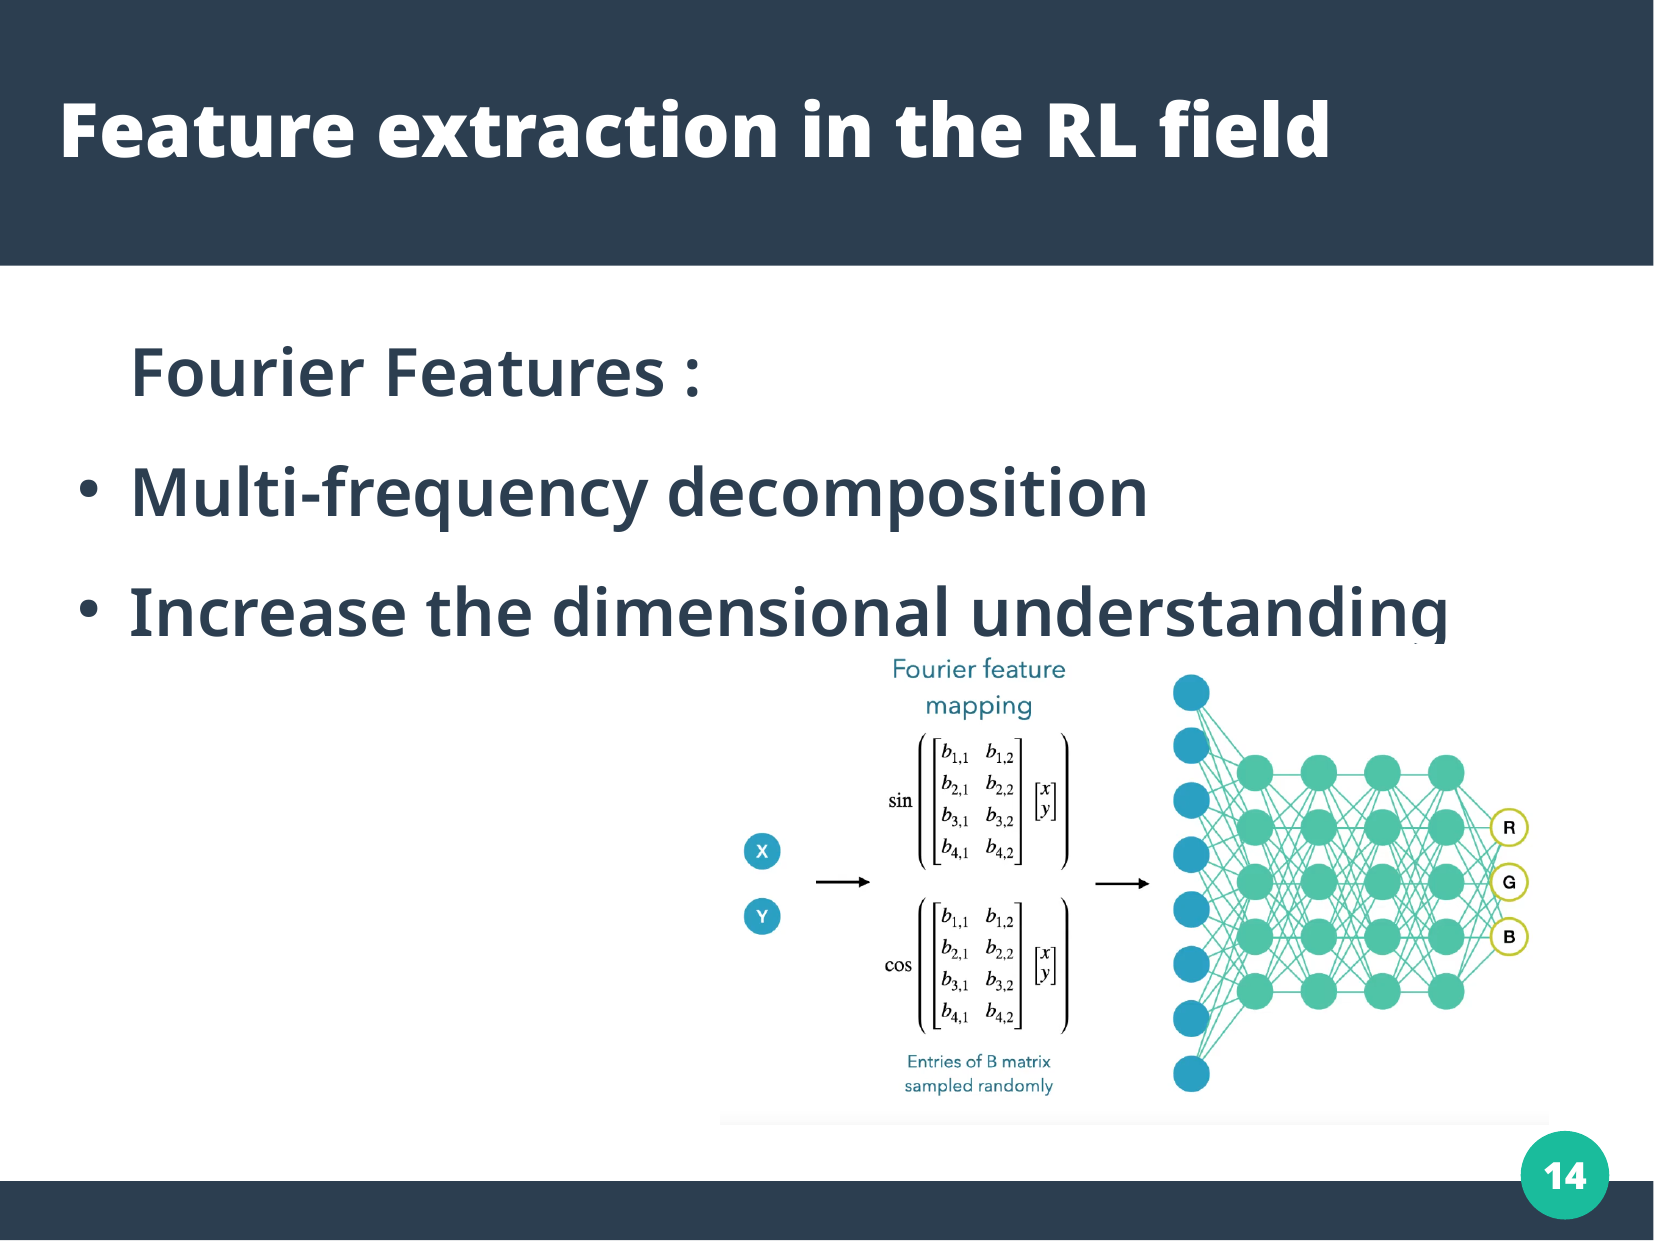

# Feature extraction in the RL field
Fourier Features :
Multi-frequency decomposition
Increase the dimensional understanding
14